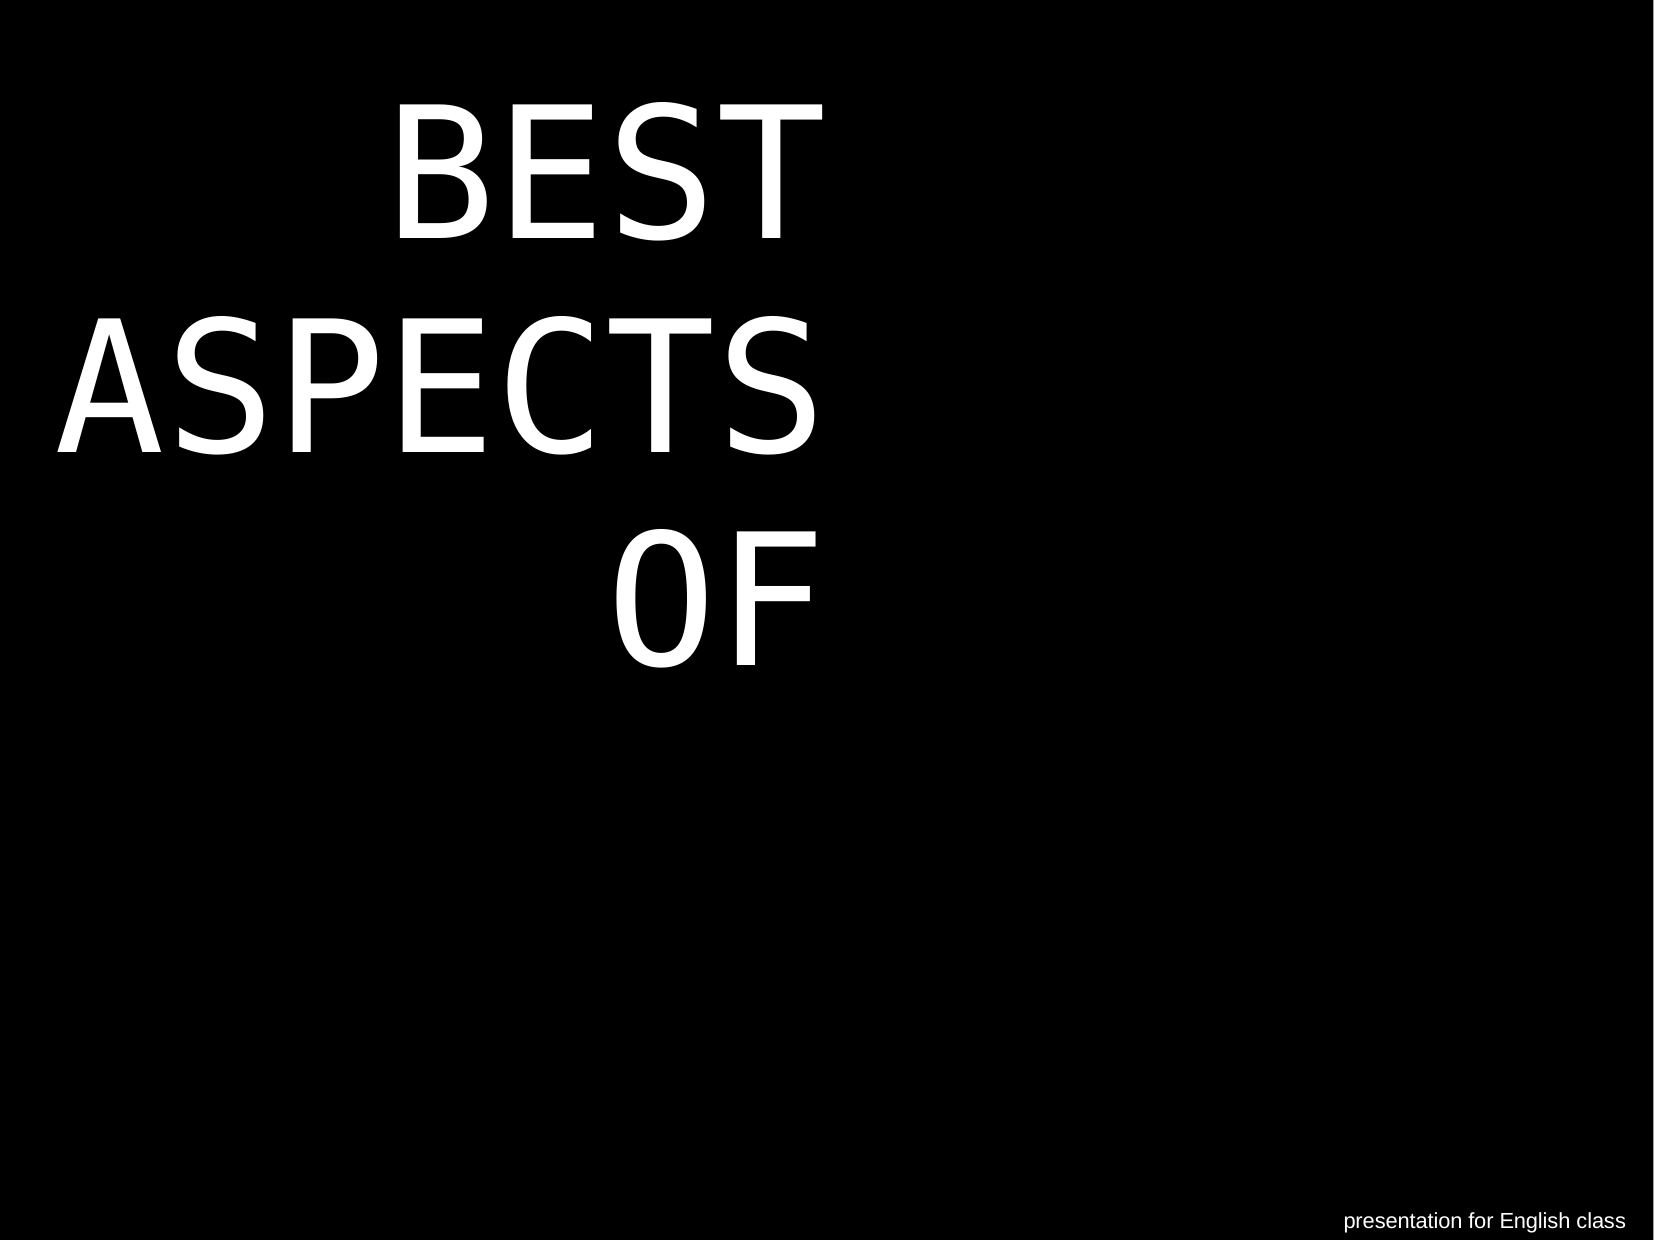

# BEST ASPECTS OF
presentation for English class